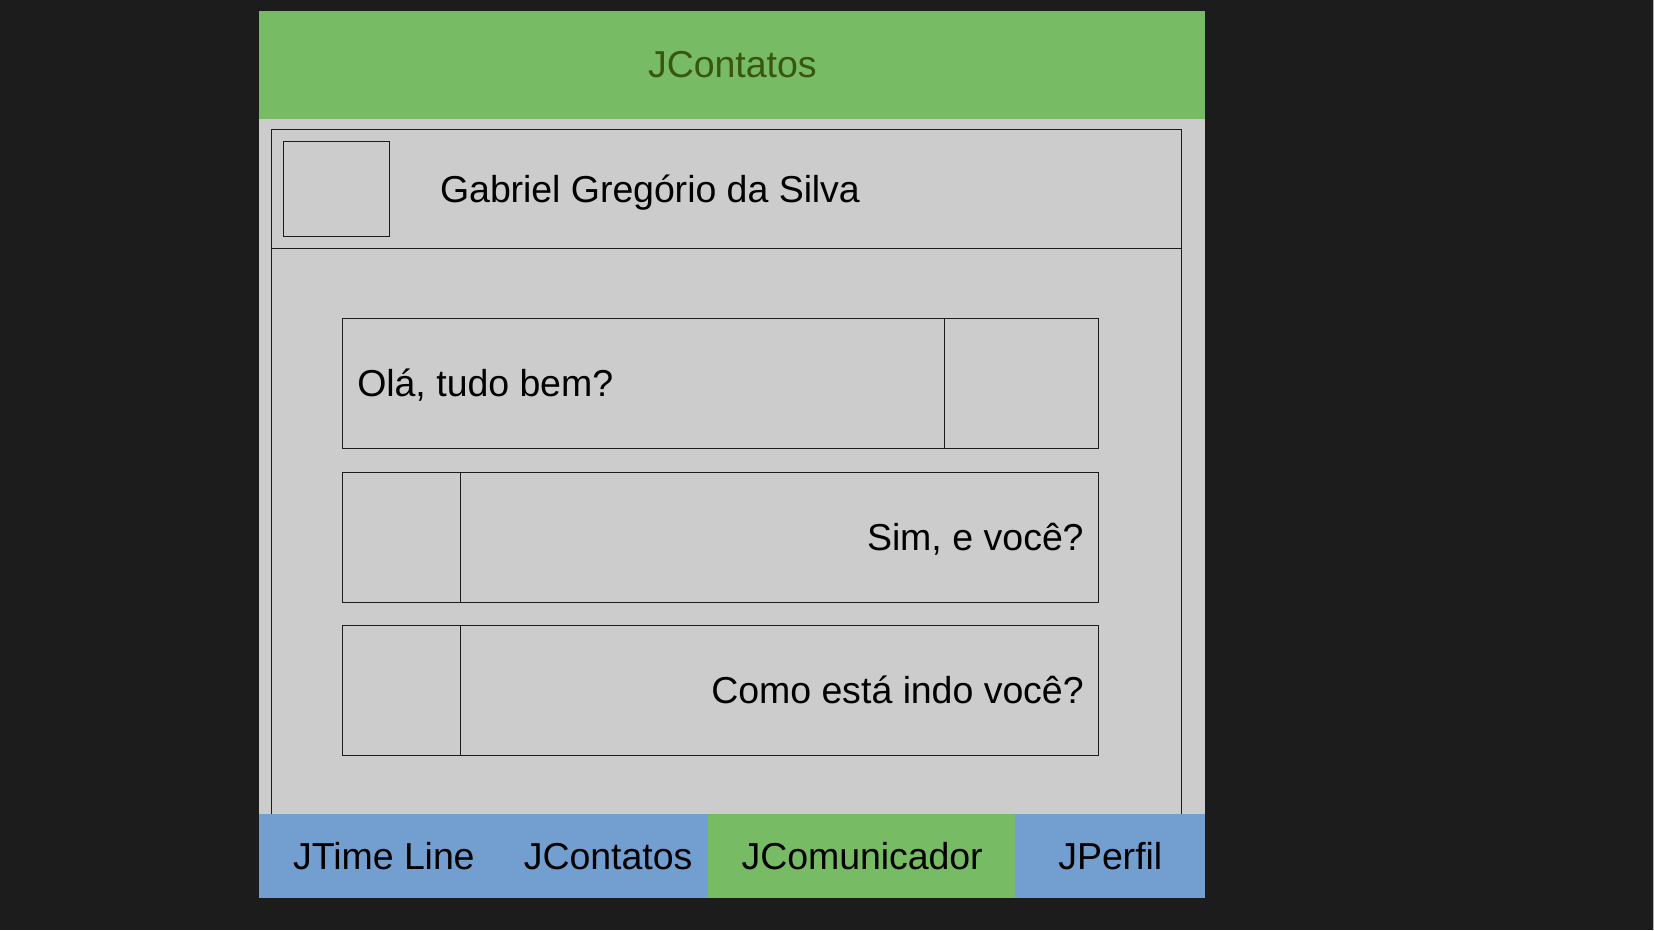

JContatos
Gabriel Gregório da Silva
Olá, tudo bem?
Sim, e você?
Como está indo você?
JTime Line
JContatos
JComunicador
JPerfil